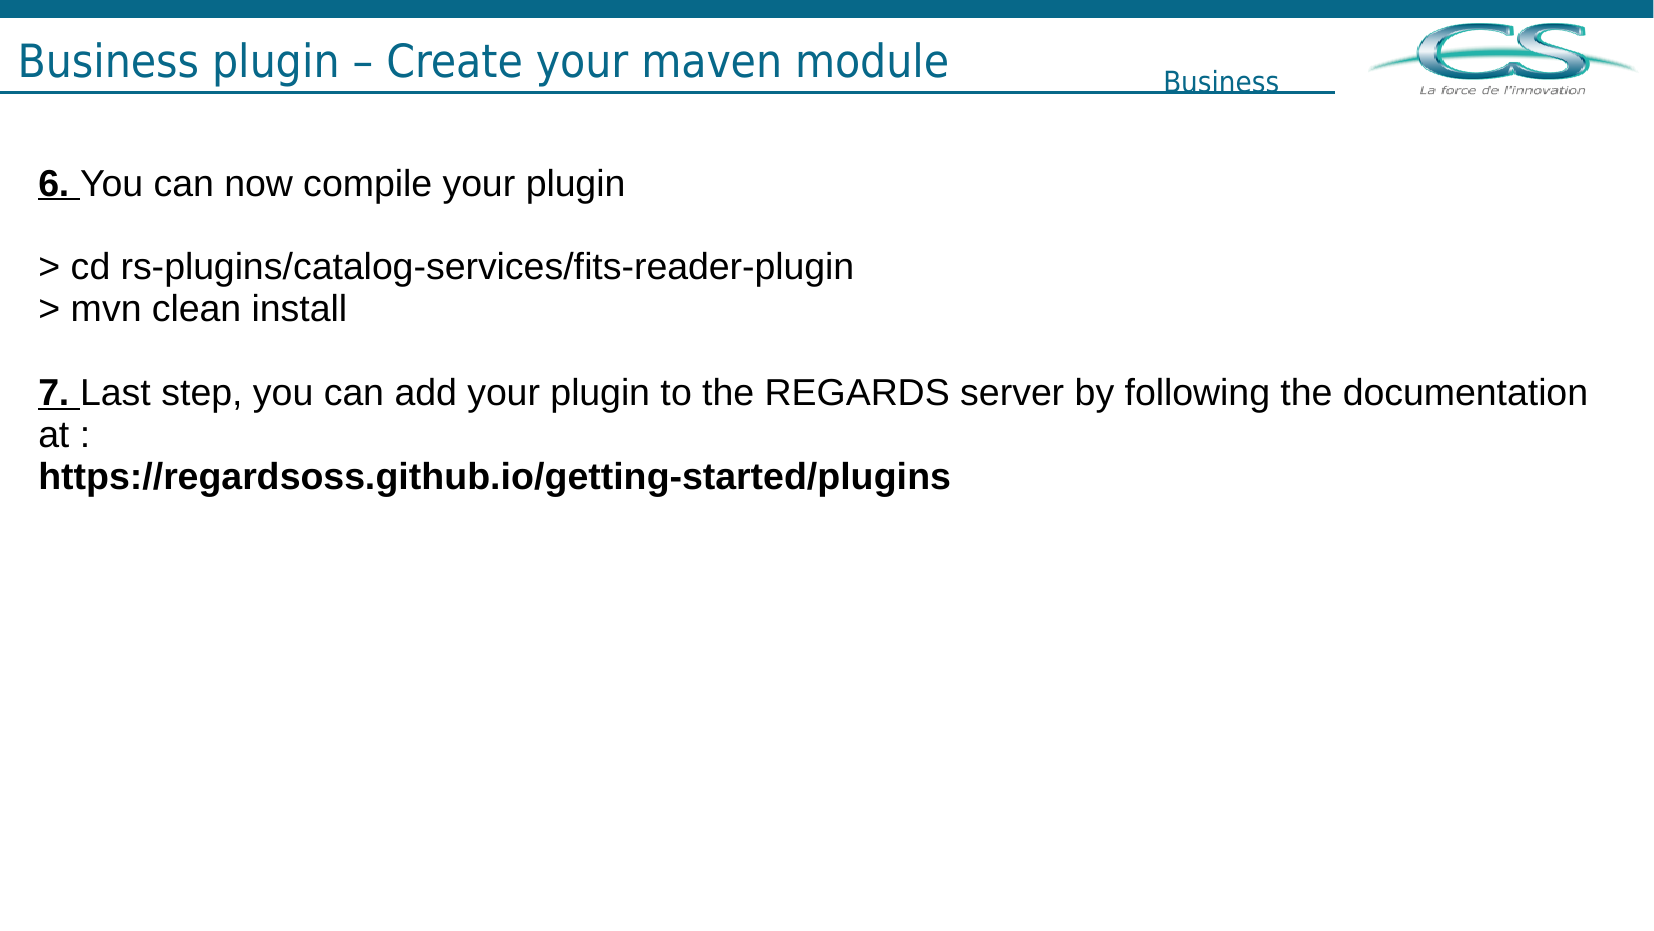

Business plugin – Create your maven module
Business
#
6. You can now compile your plugin
> cd rs-plugins/catalog-services/fits-reader-plugin
> mvn clean install
7. Last step, you can add your plugin to the REGARDS server by following the documentation
at :
https://regardsoss.github.io/getting-started/plugins